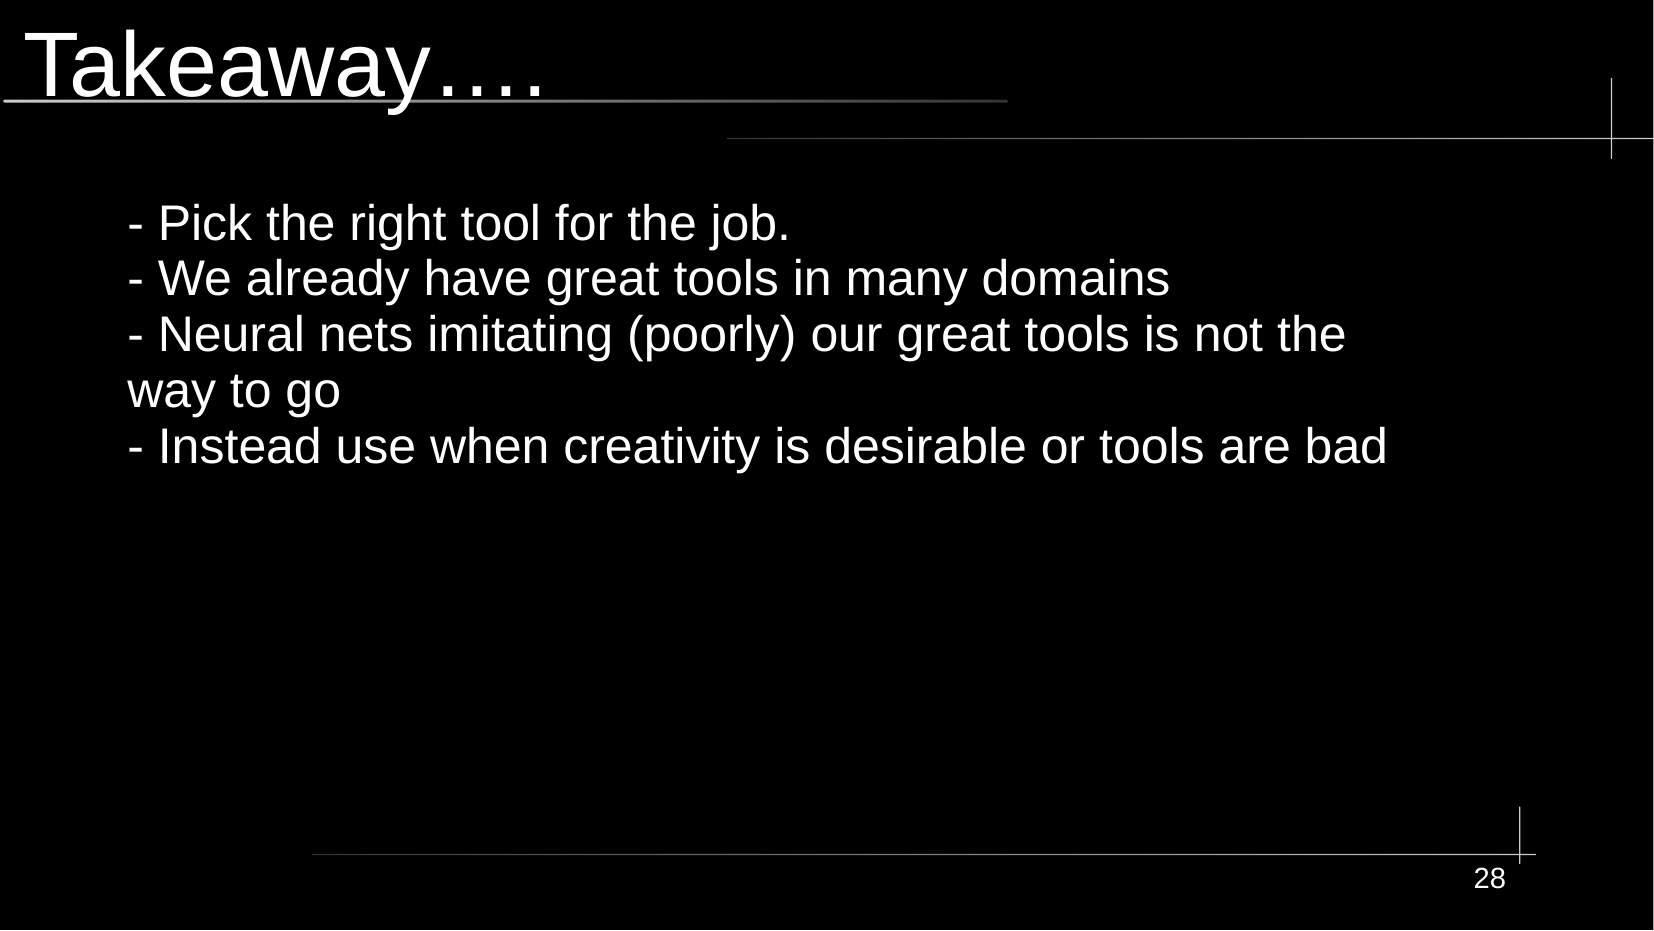

# Takeaway….
- Pick the right tool for the job.
- We already have great tools in many domains
- Neural nets imitating (poorly) our great tools is not the way to go
- Instead use when creativity is desirable or tools are bad
28